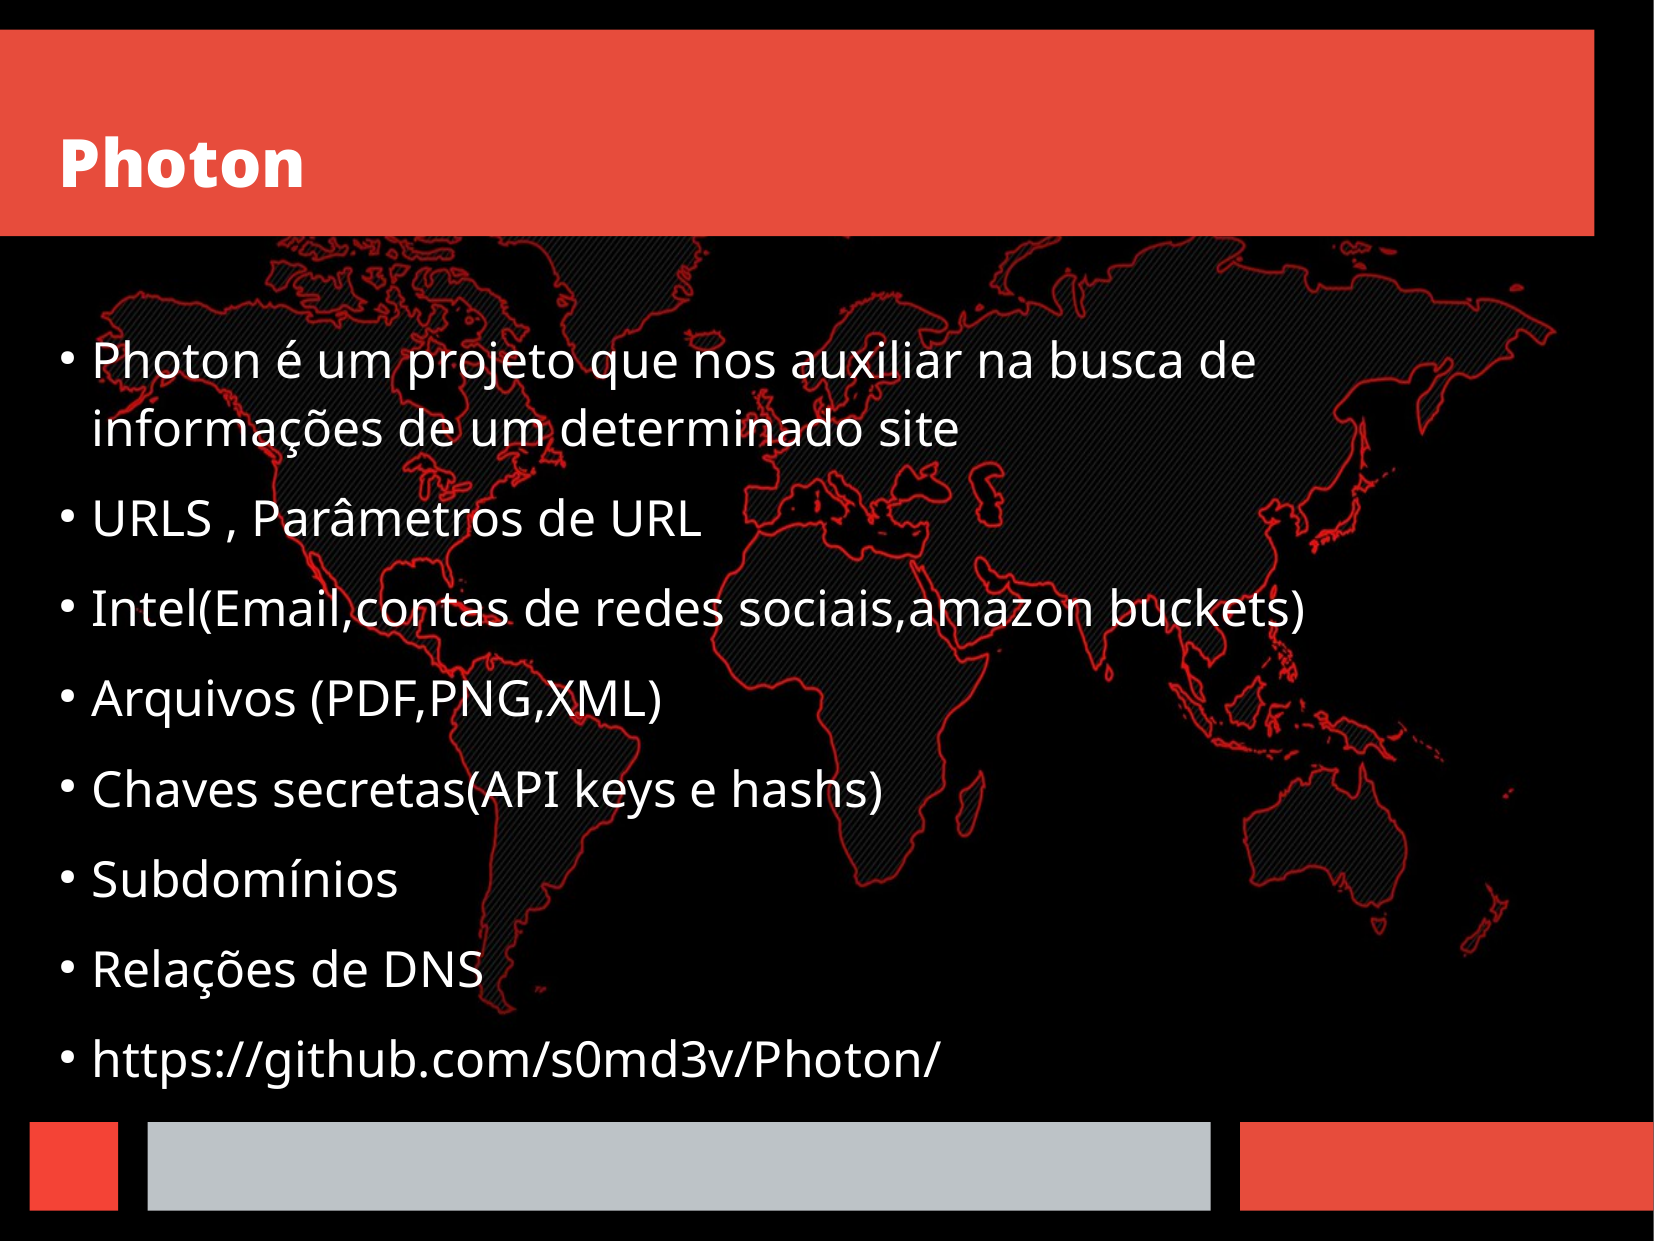

# Photon
Photon é um projeto que nos auxiliar na busca de informações de um determinado site
URLS , Parâmetros de URL
Intel(Email,contas de redes sociais,amazon buckets)
Arquivos (PDF,PNG,XML)
Chaves secretas(API keys e hashs)
Subdomínios
Relações de DNS
https://github.com/s0md3v/Photon/